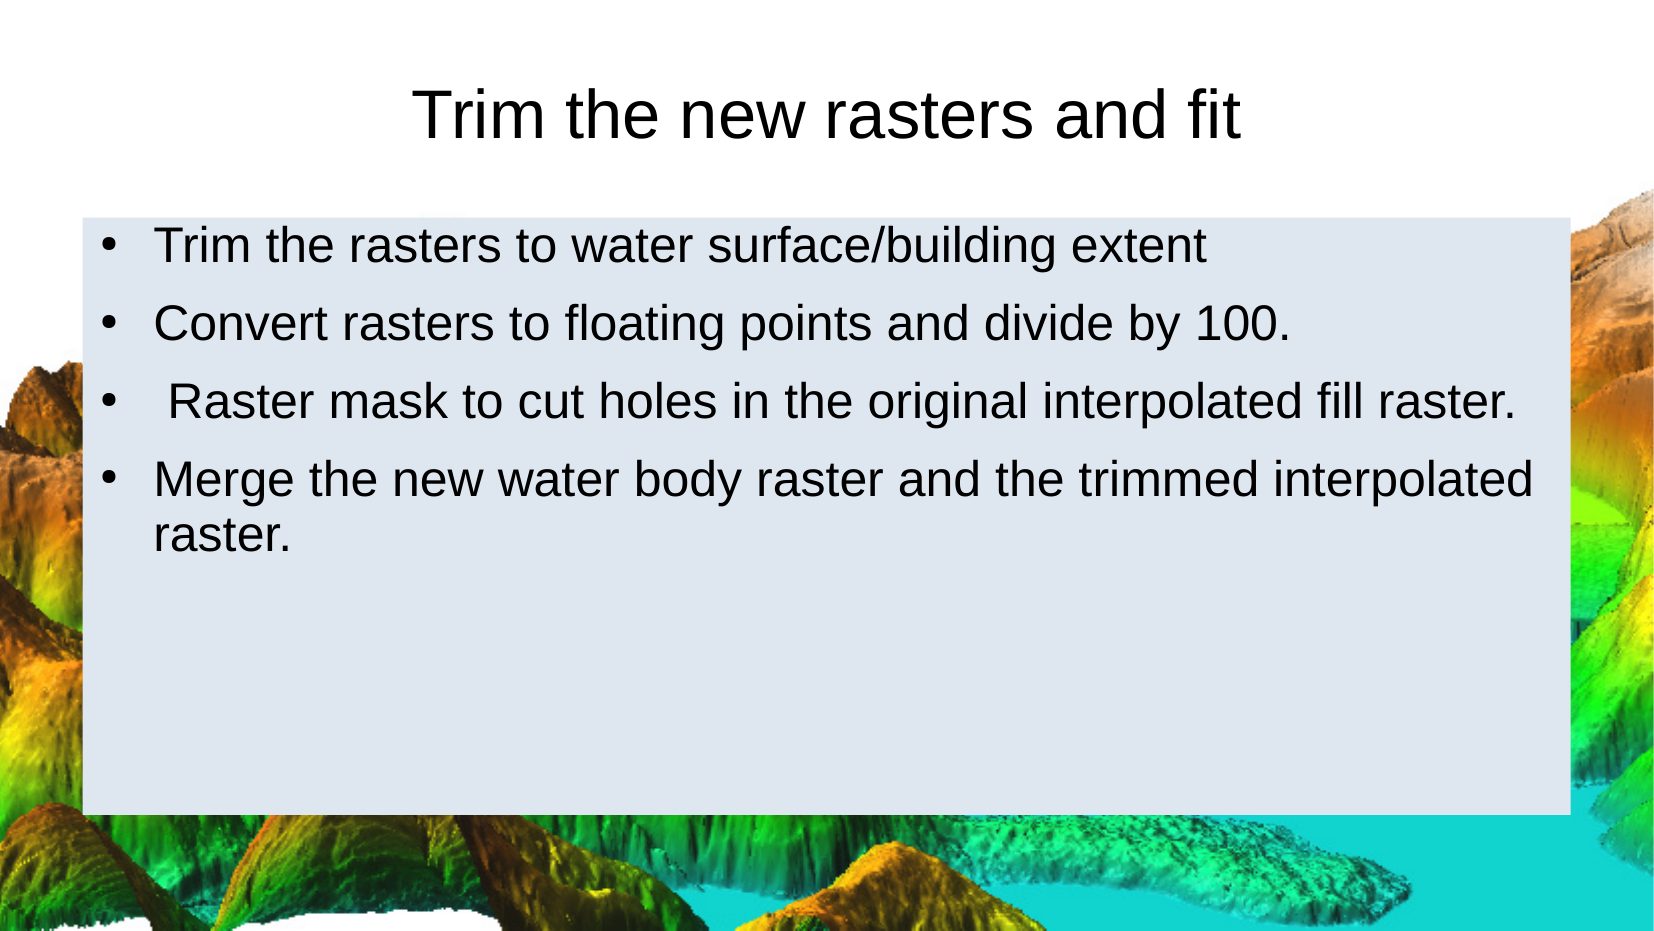

# Trim the new rasters and fit
Trim the rasters to water surface/building extent
Convert rasters to floating points and divide by 100.
 Raster mask to cut holes in the original interpolated fill raster.
Merge the new water body raster and the trimmed interpolated raster.